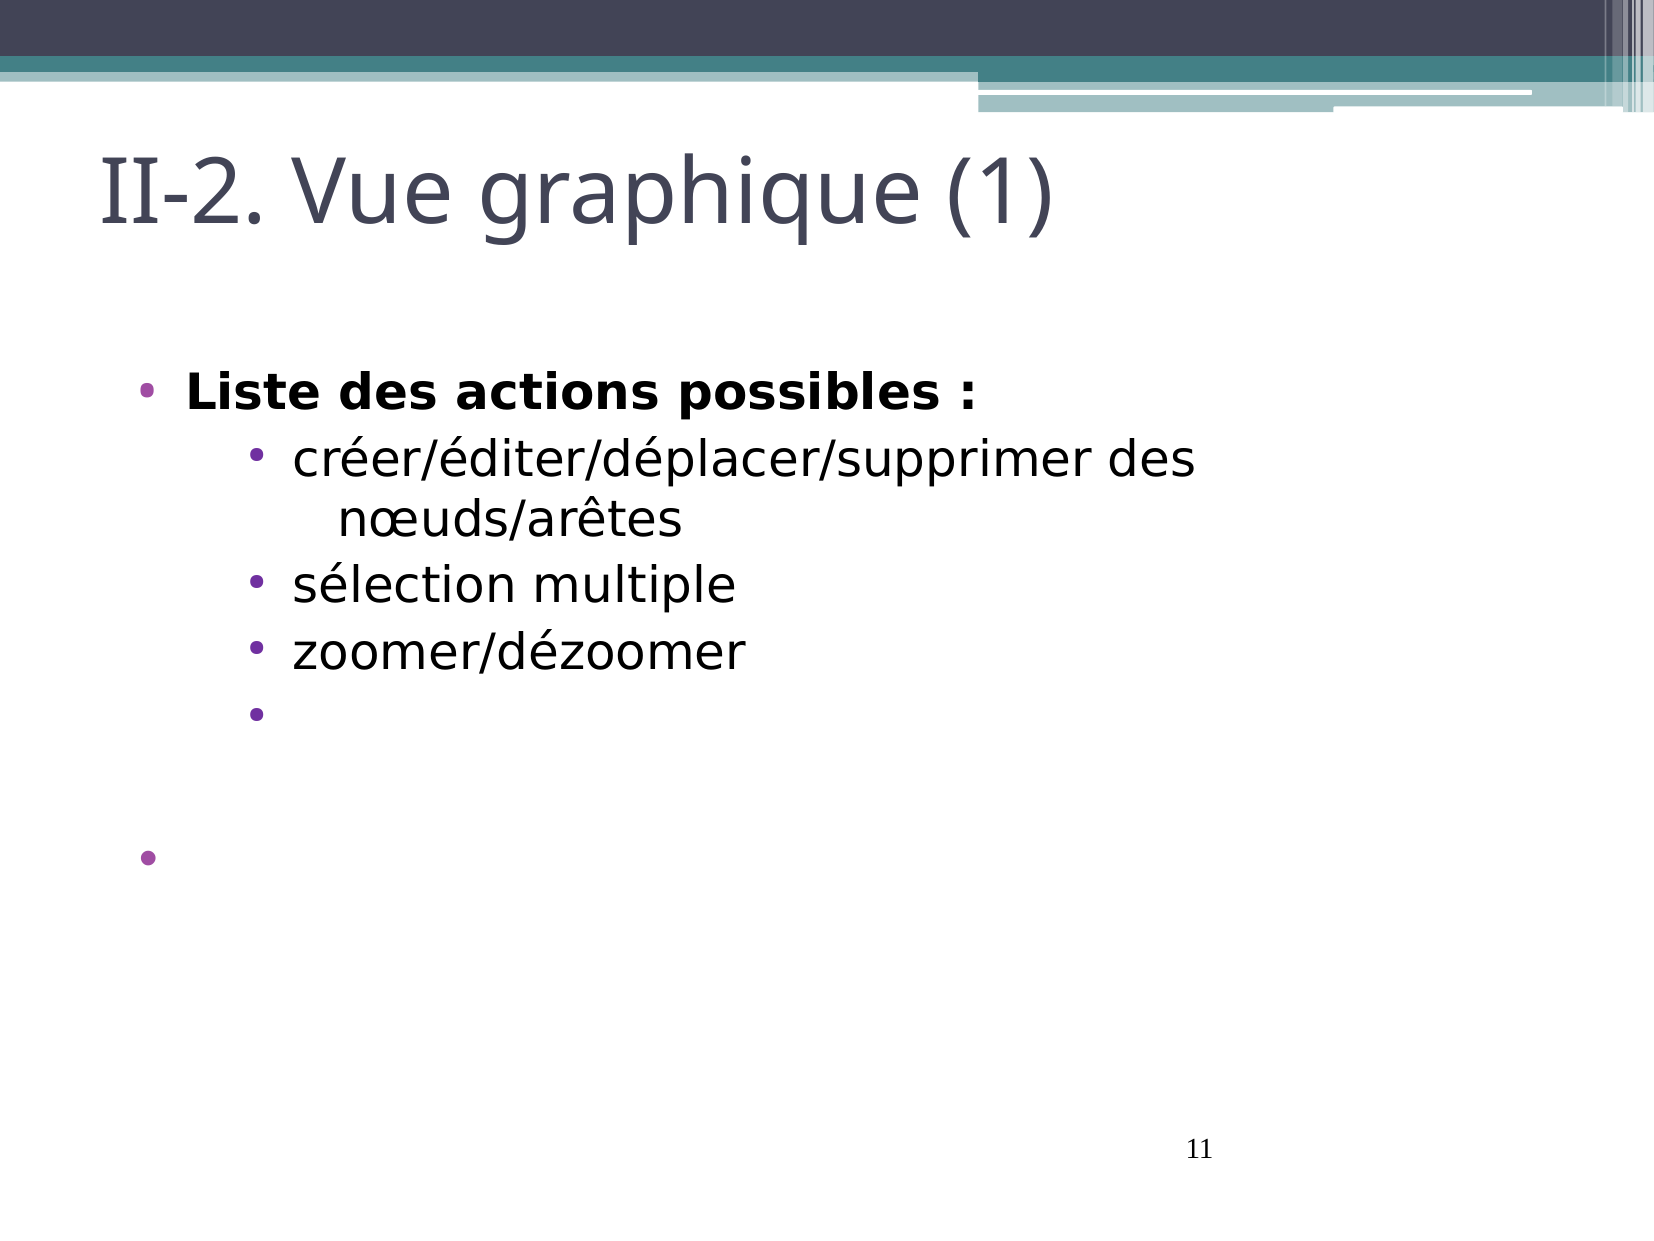

# II-2. Vue graphique (1)
Liste des actions possibles :
créer/éditer/déplacer/supprimer des nœuds/arêtes
sélection multiple
zoomer/dézoomer